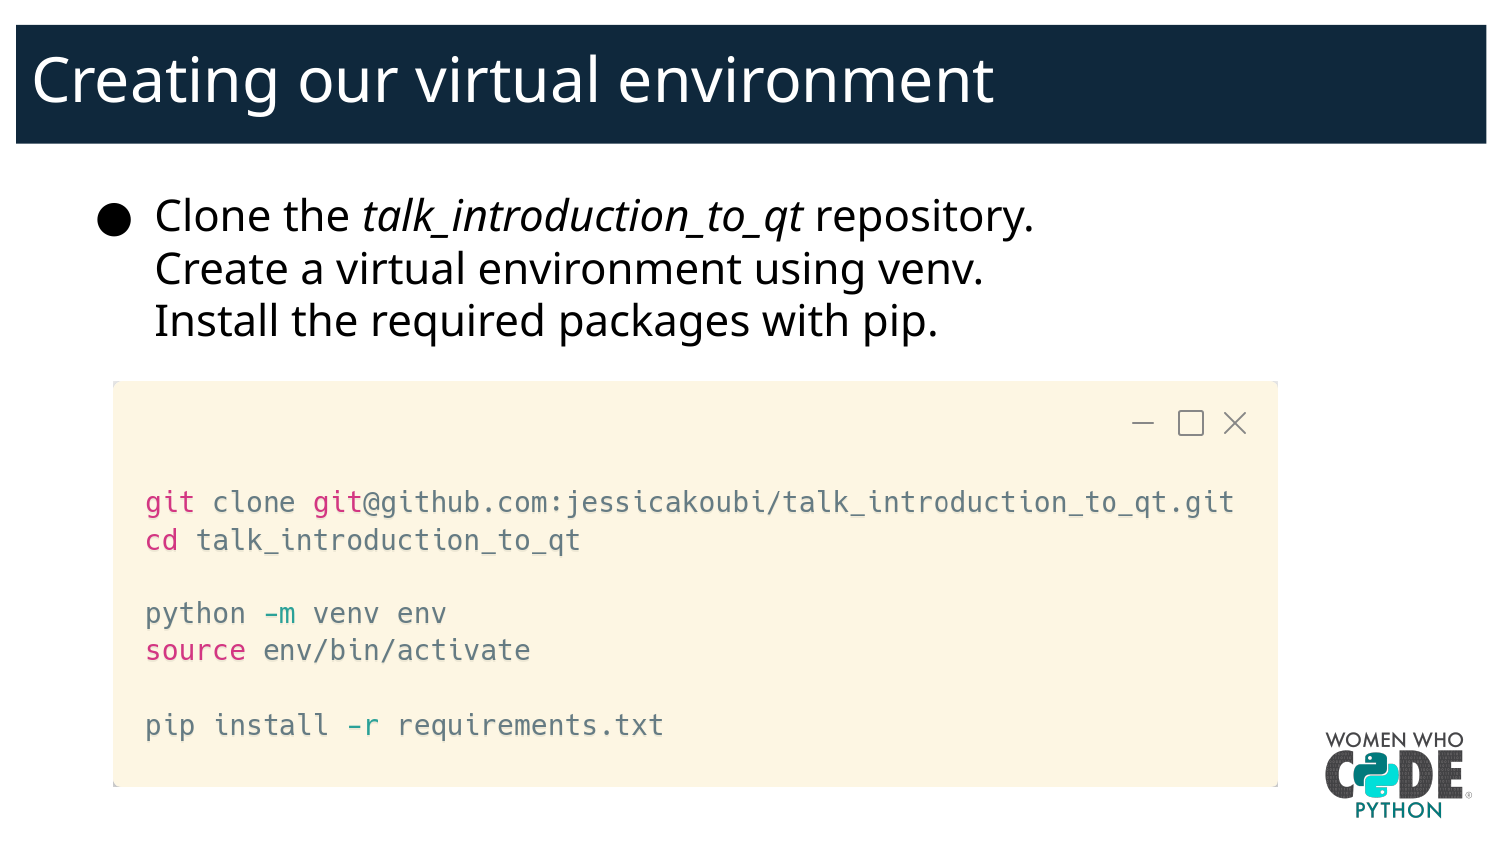

Creating our virtual environment
# Clone the talk_introduction_to_qt repository. Create a virtual environment using venv. Install the required packages with pip.